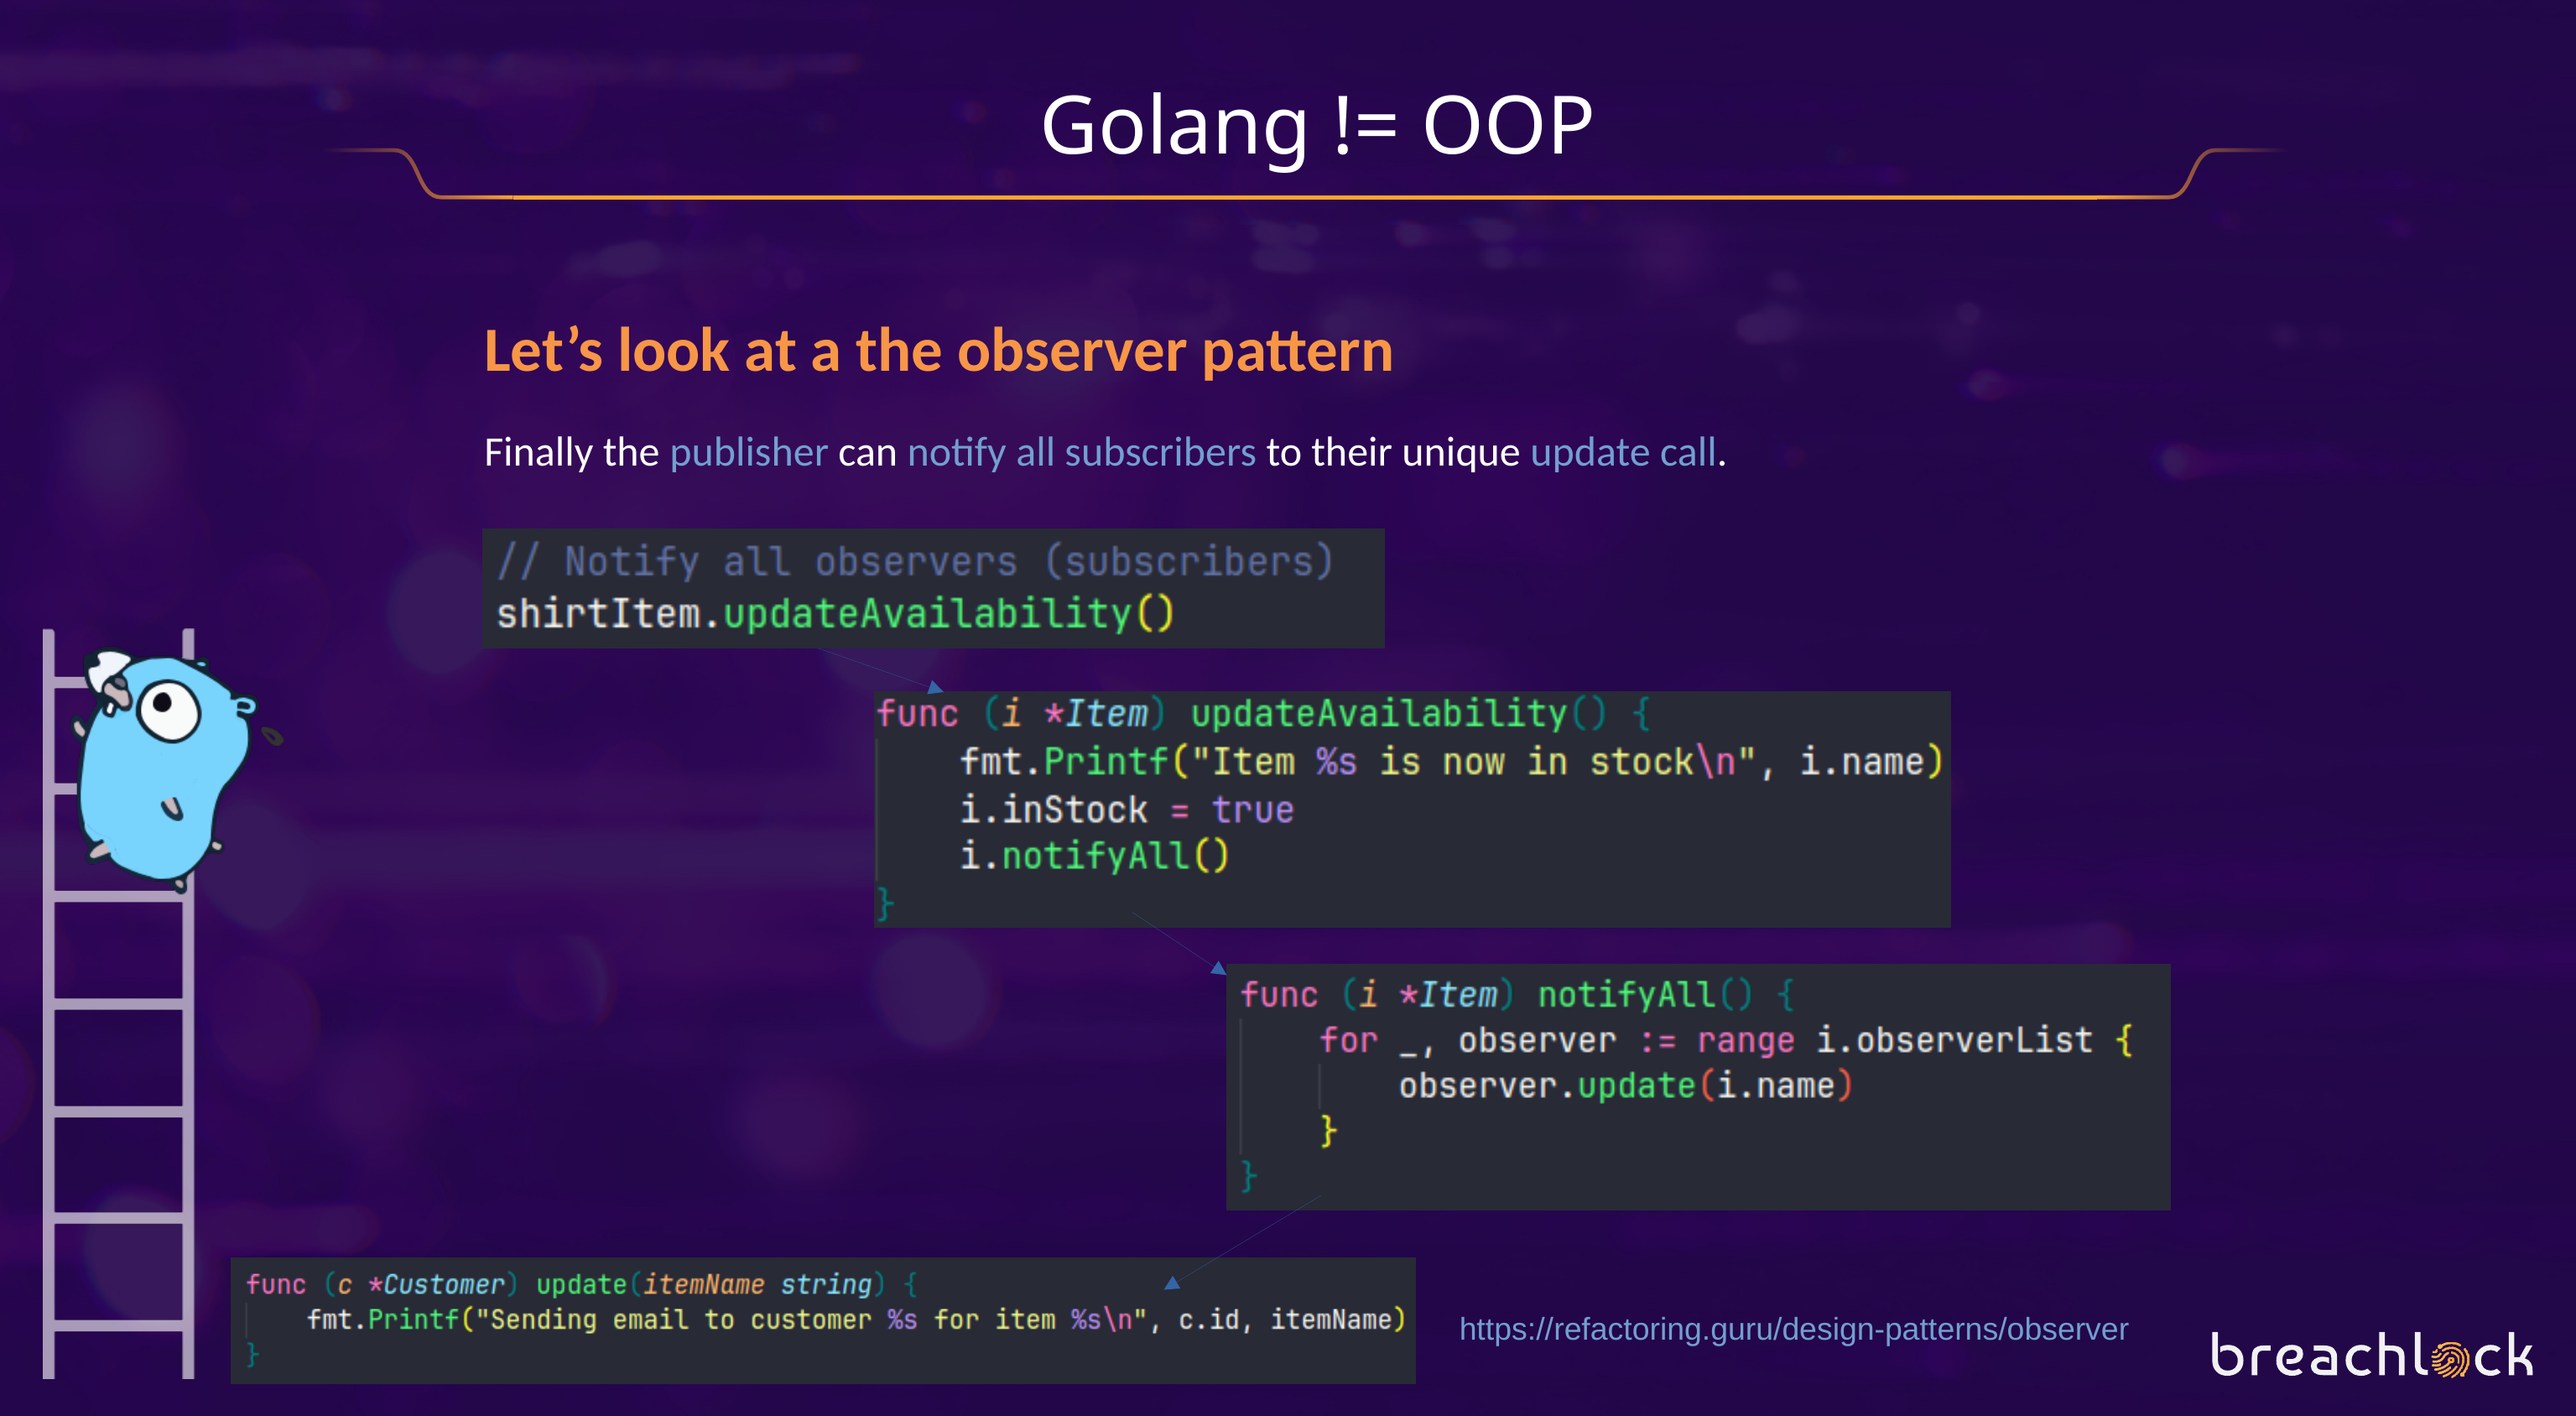

Golang != OOP
Let’s look at a the observer pattern
Finally the publisher can notify all subscribers to their unique update call.
https://refactoring.guru/design-patterns/observer